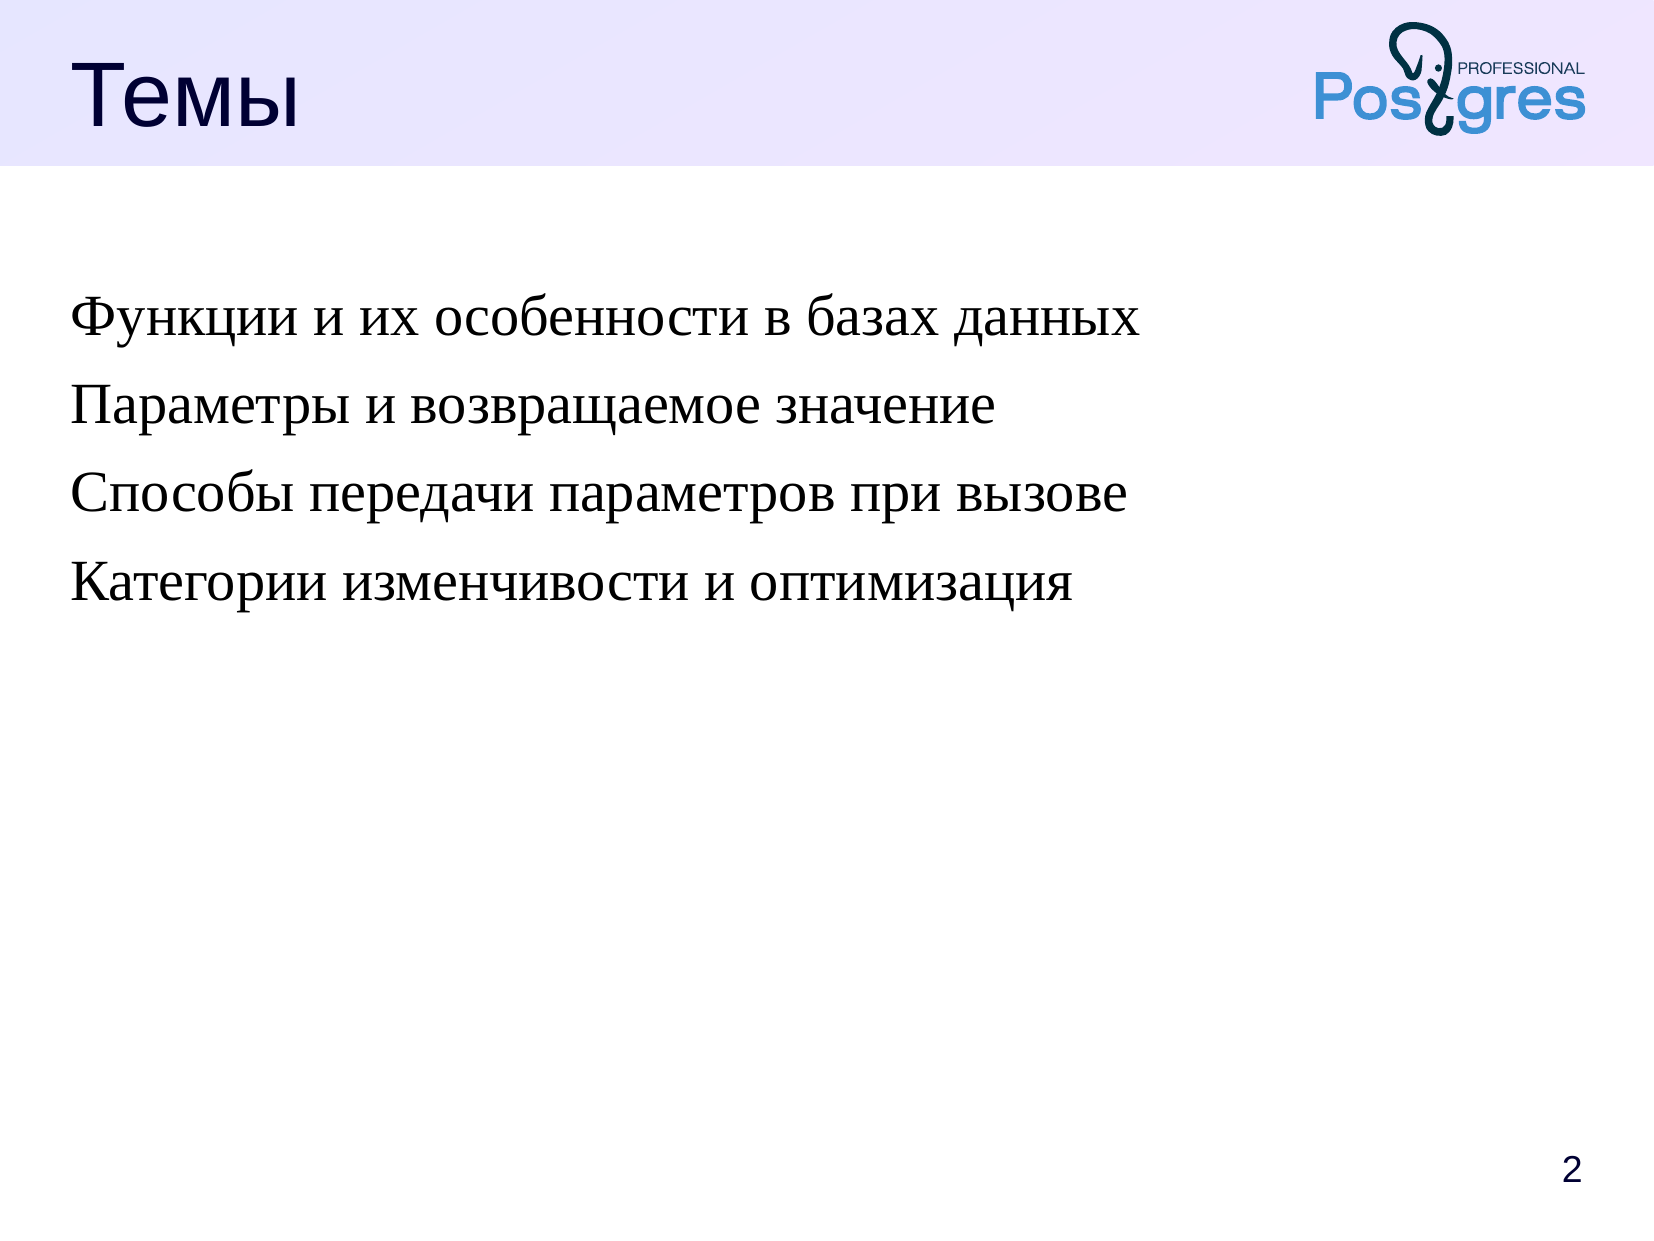

# Темы
Функции и их особенности в базах данных
Параметры и возвращаемое значение
Способы передачи параметров при вызове
Категории изменчивости и оптимизация